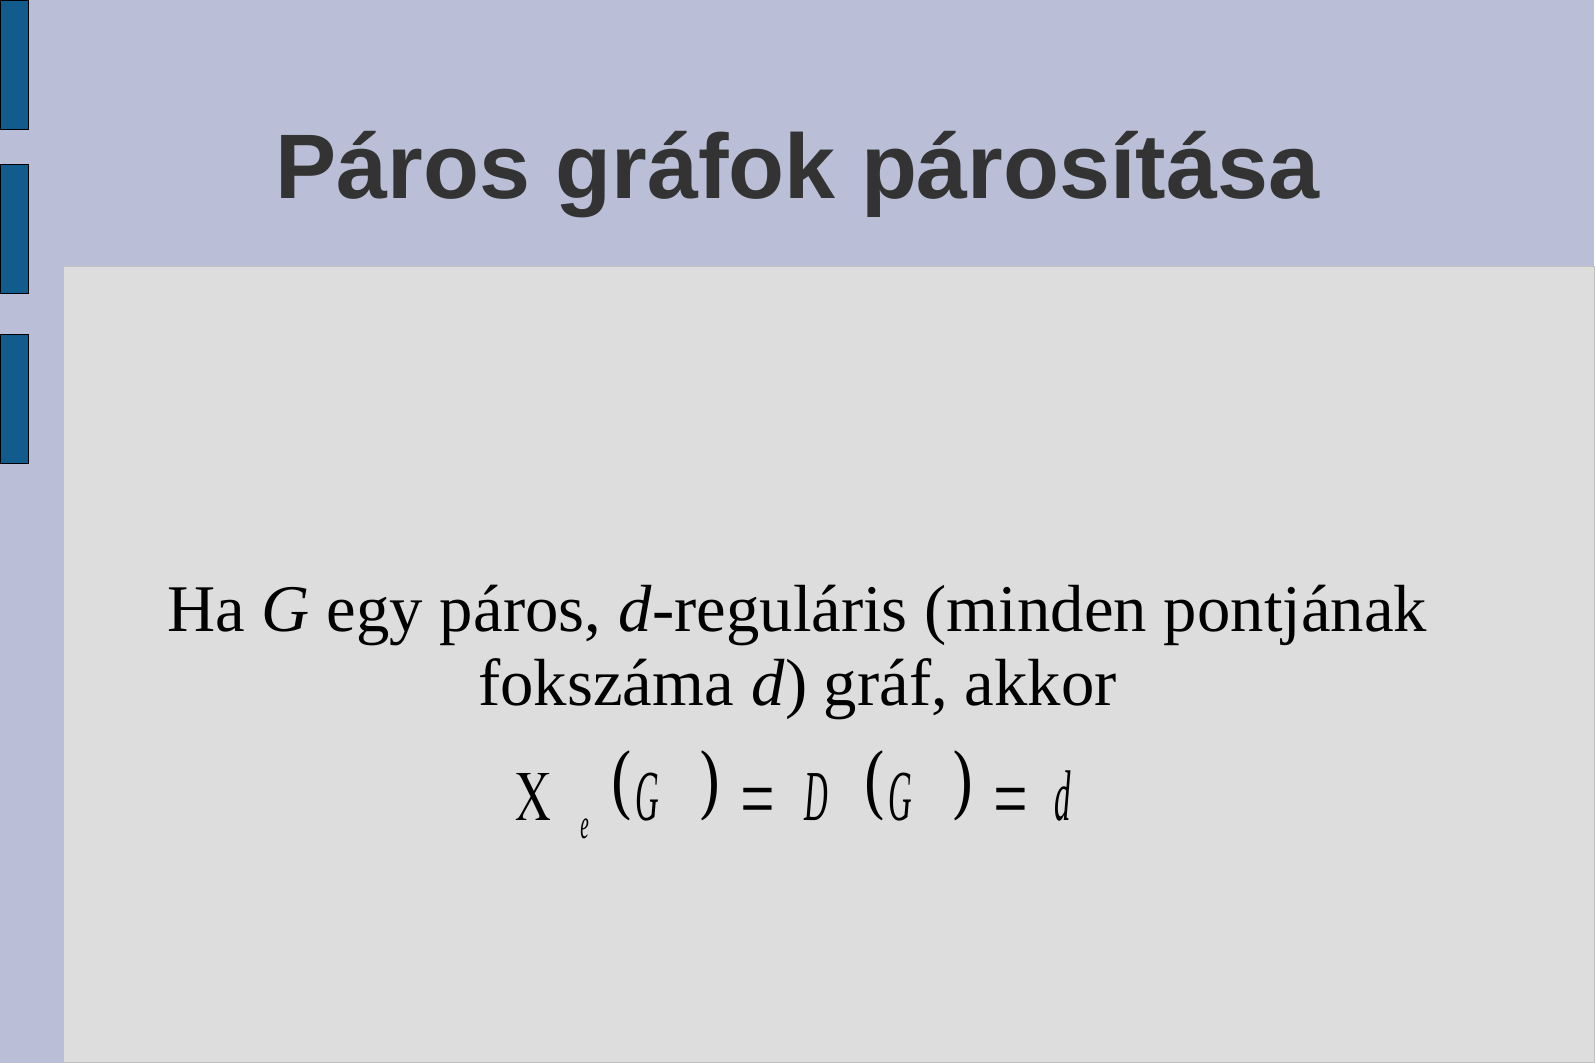

# Páros gráfok párosítása
Ha G egy páros, d-reguláris (minden pontjának fokszáma d) gráf, akkor